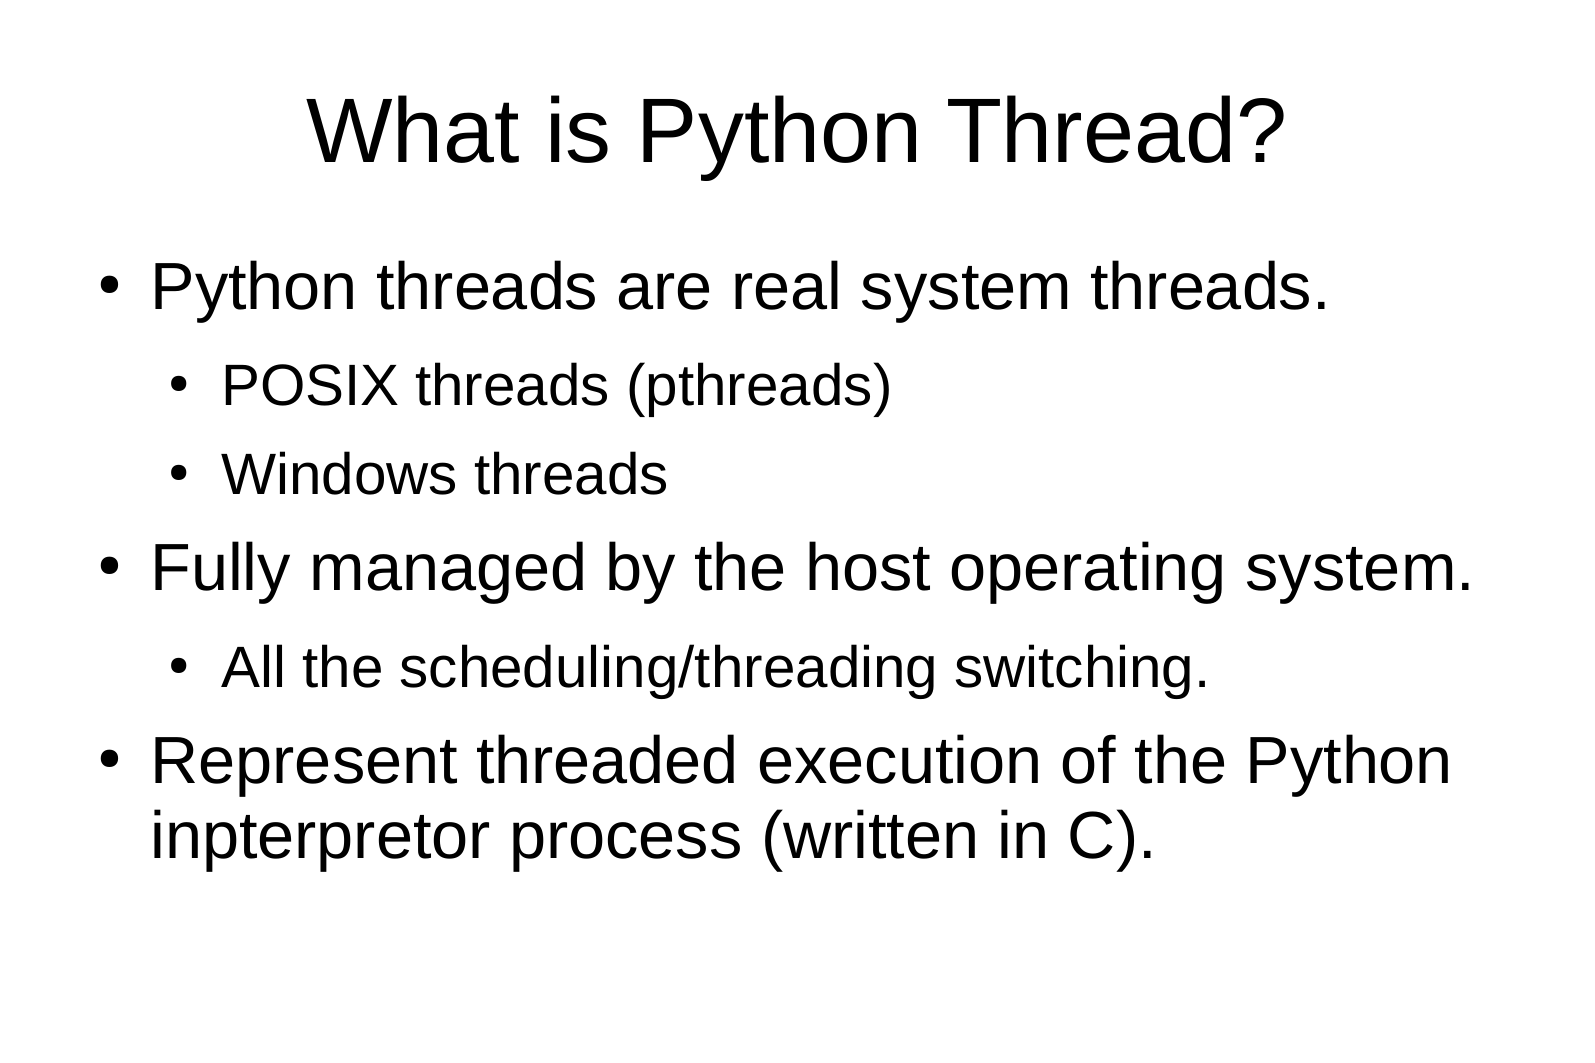

# What is Python Thread?
Python threads are real system threads.
POSIX threads (pthreads)
Windows threads
Fully managed by the host operating system.
All the scheduling/threading switching.
Represent threaded execution of the Python inpterpretor process (written in C).